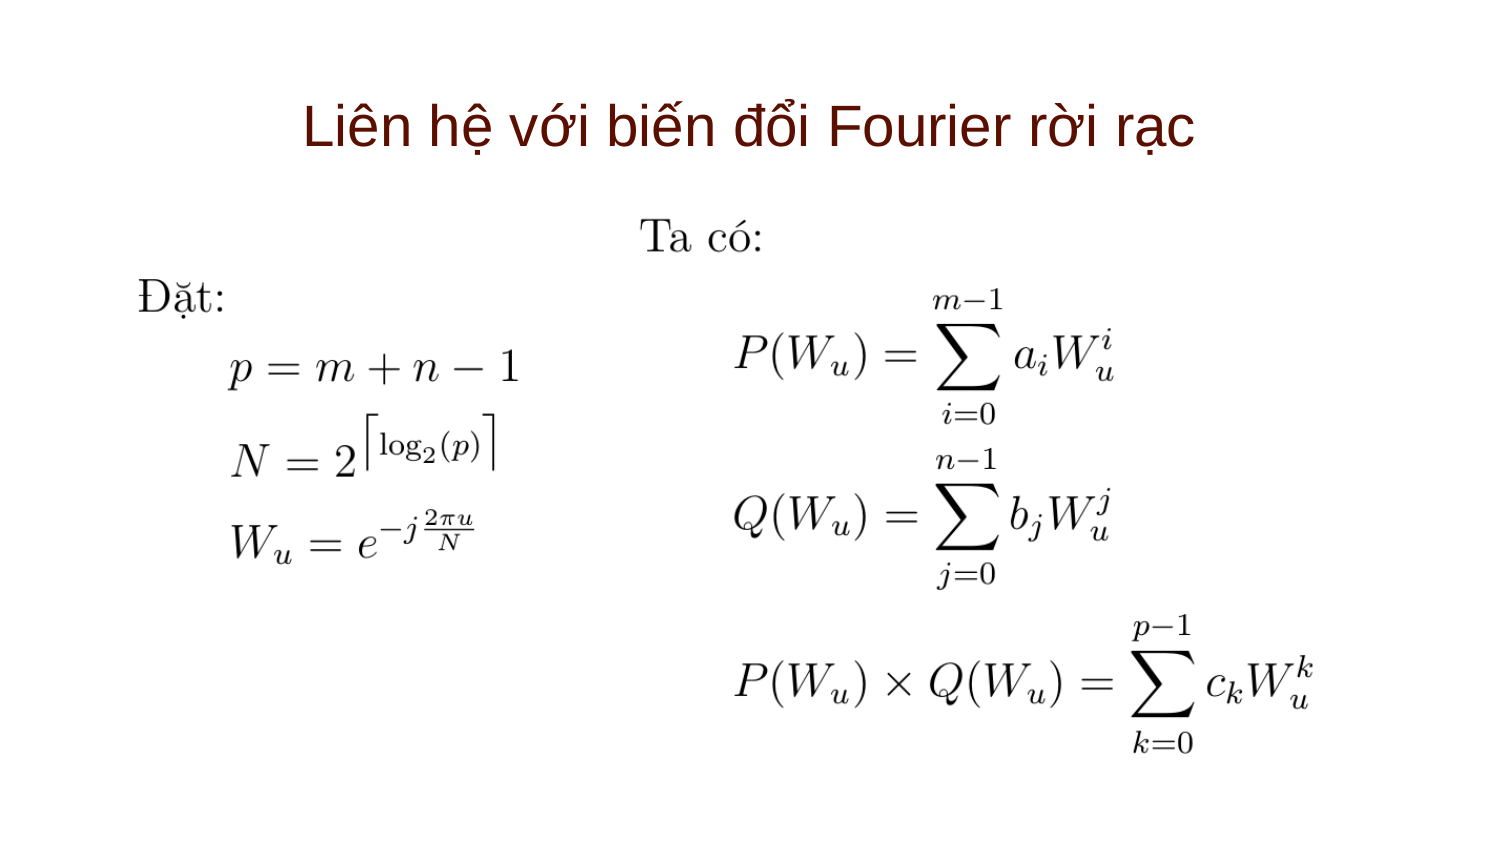

# Liên hệ với biến đổi Fourier rời rạc